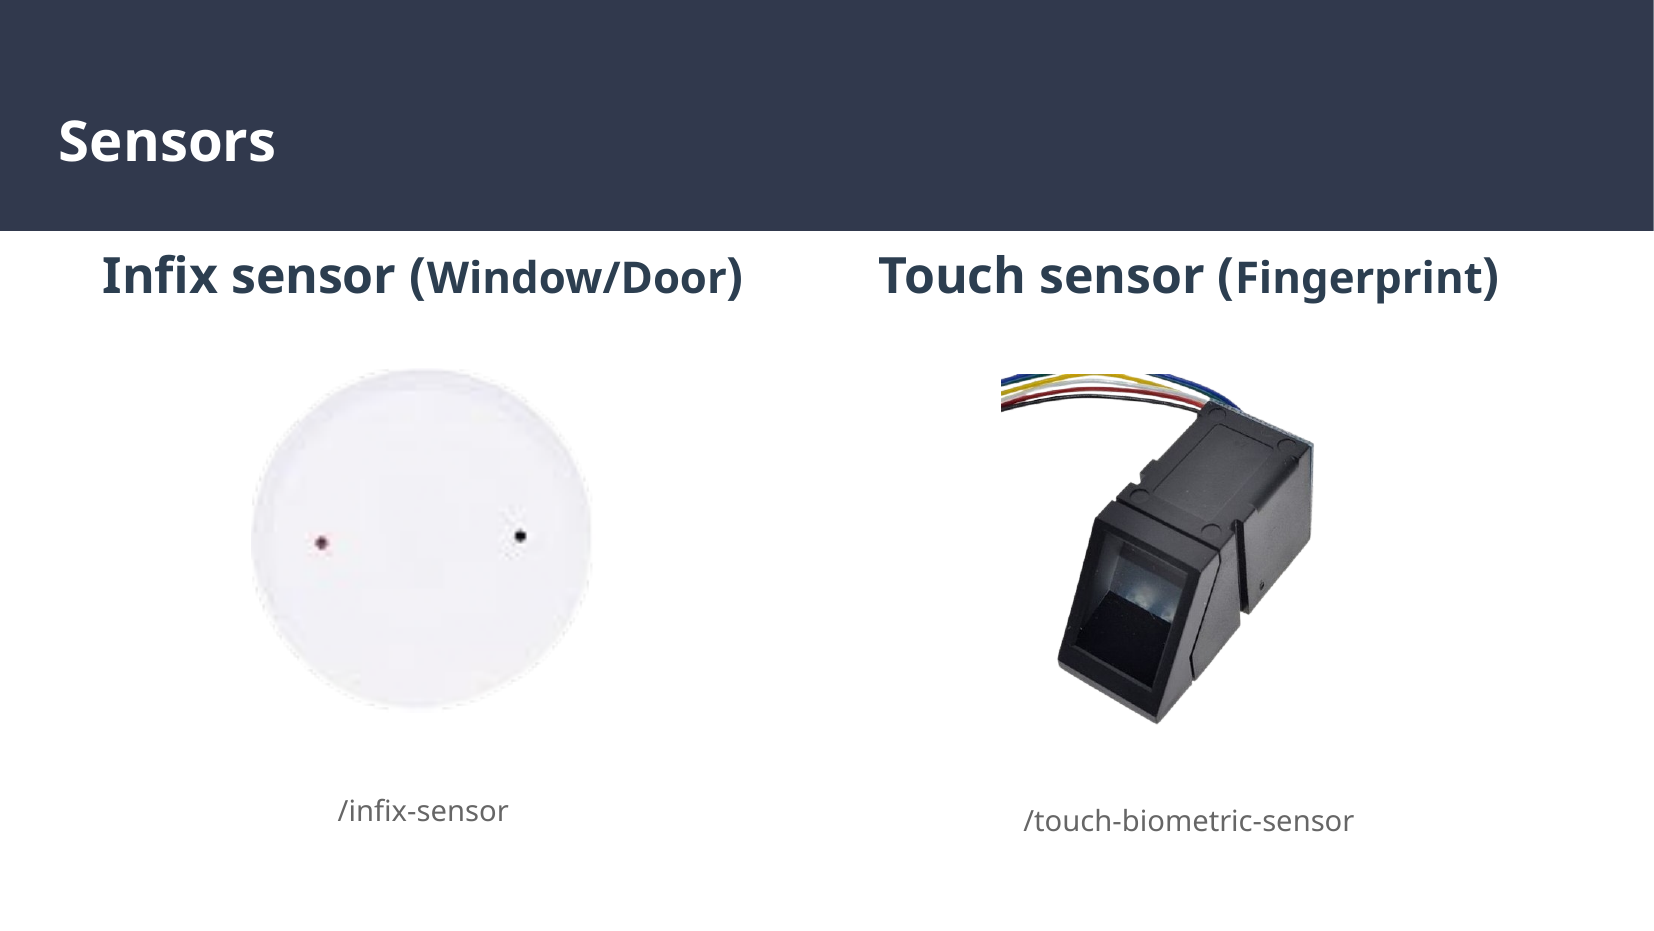

Sensors
Infix sensor (Window/Door)
Touch sensor (Fingerprint)
/infix-sensor
/touch-biometric-sensor